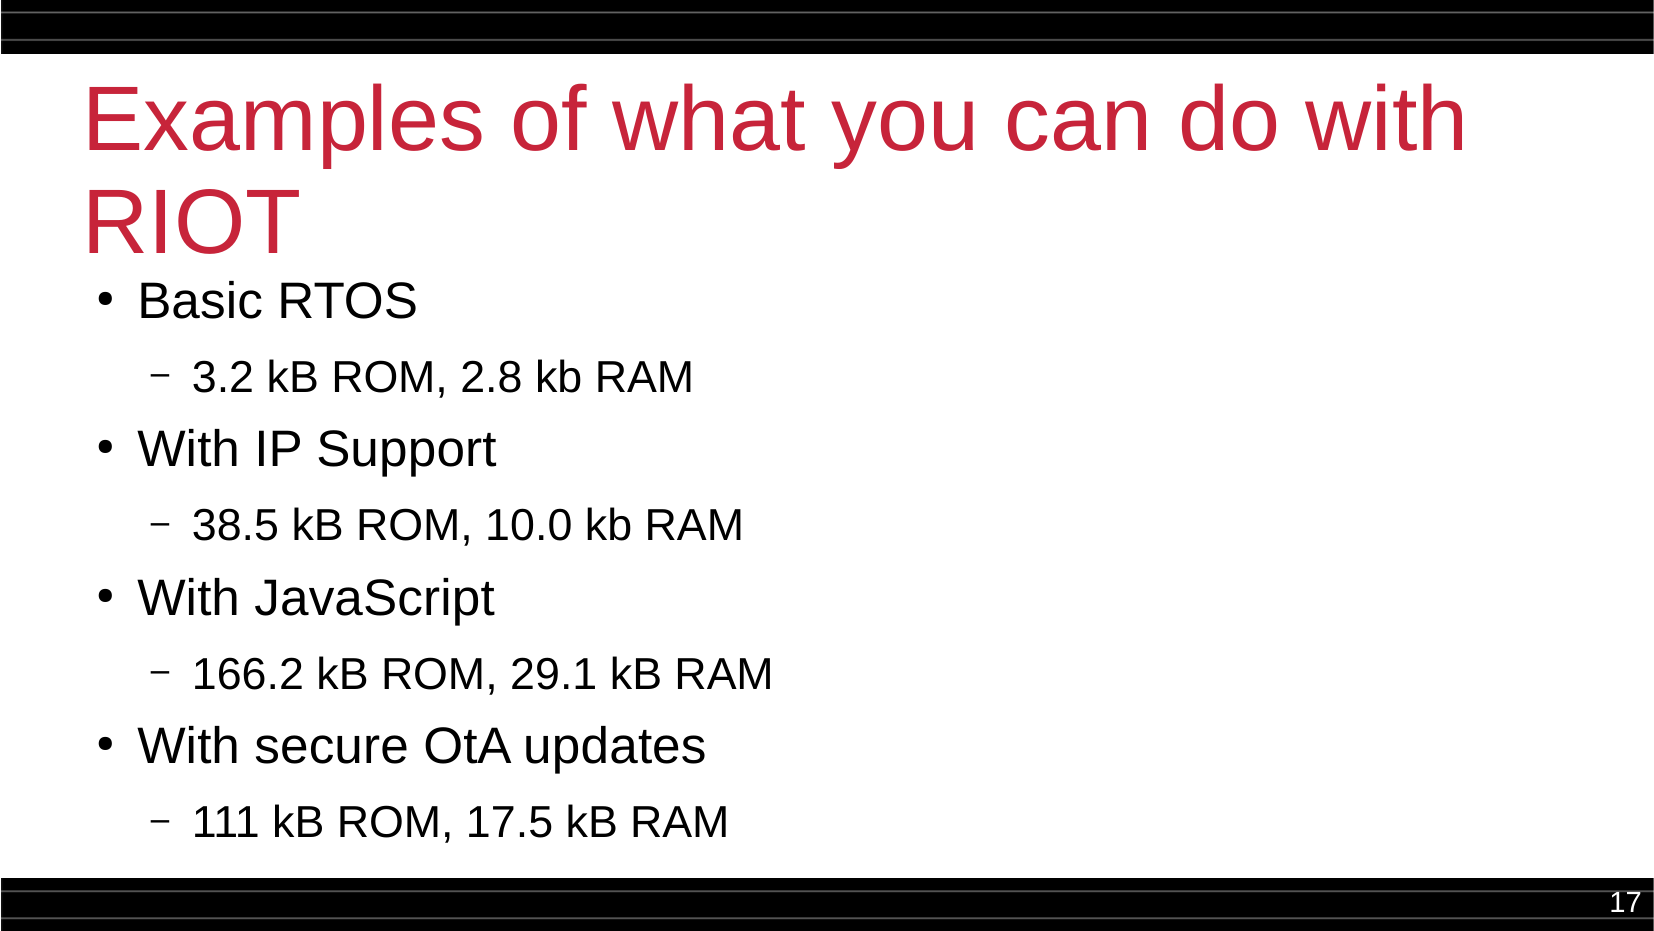

# Examples of what you can do with RIOT
Basic RTOS
3.2 kB ROM, 2.8 kb RAM
With IP Support
38.5 kB ROM, 10.0 kb RAM
With JavaScript
166.2 kB ROM, 29.1 kB RAM
With secure OtA updates
111 kB ROM, 17.5 kB RAM